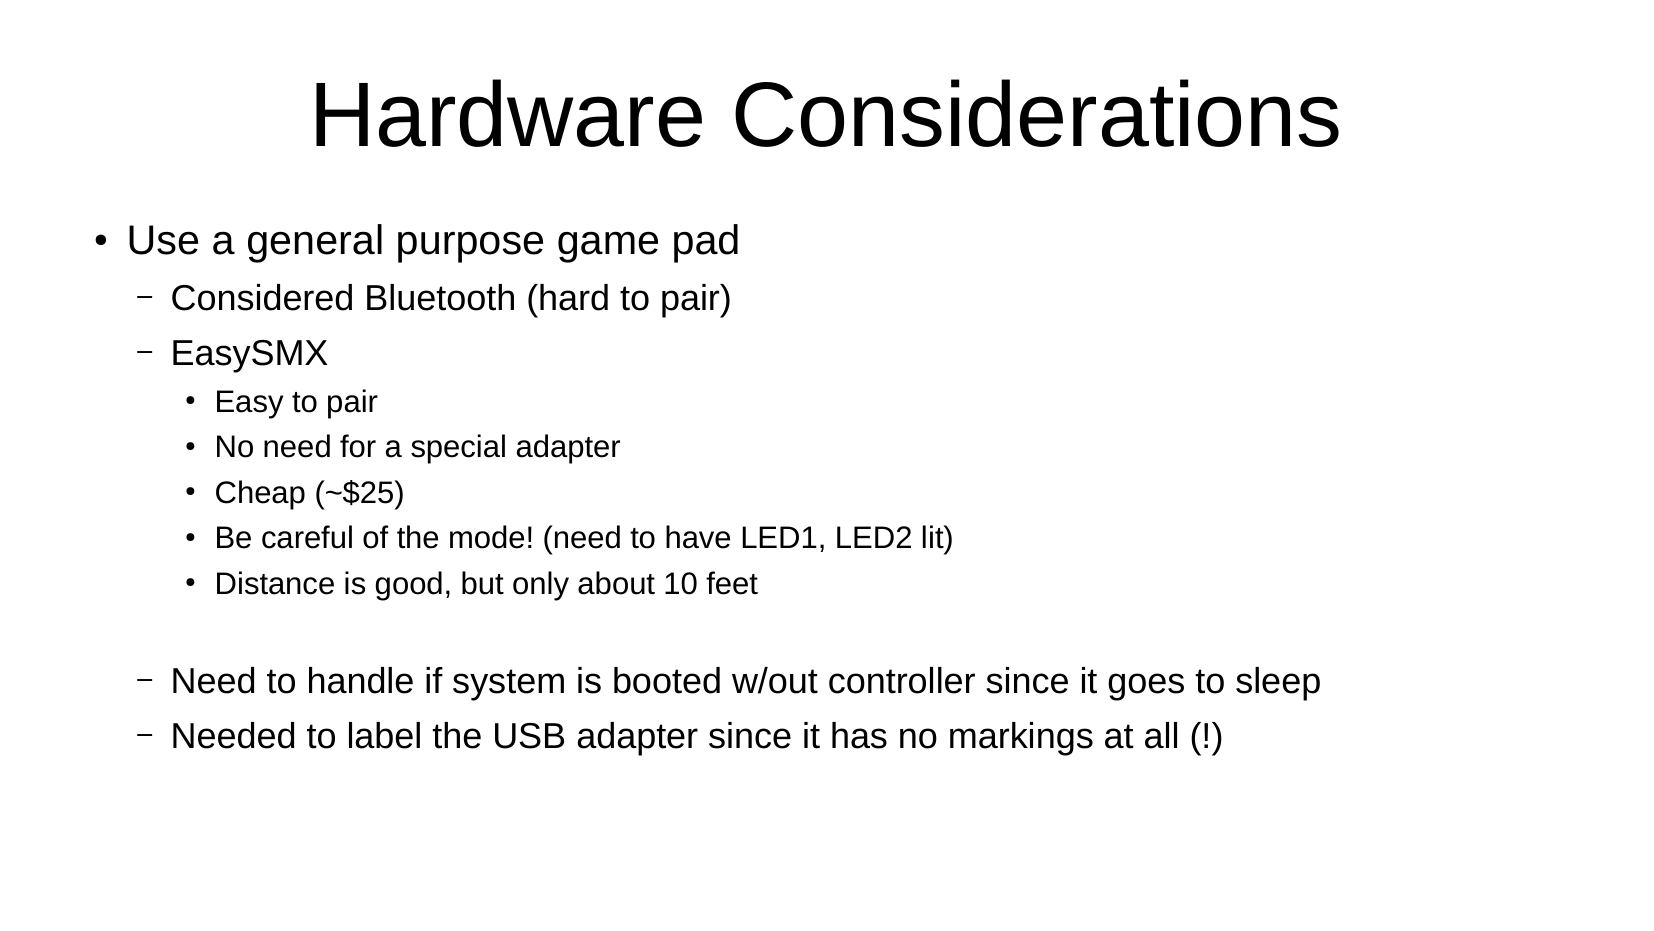

# Hardware Considerations
Use a general purpose game pad
Considered Bluetooth (hard to pair)
EasySMX
Easy to pair
No need for a special adapter
Cheap (~$25)
Be careful of the mode! (need to have LED1, LED2 lit)
Distance is good, but only about 10 feet
Need to handle if system is booted w/out controller since it goes to sleep
Needed to label the USB adapter since it has no markings at all (!)